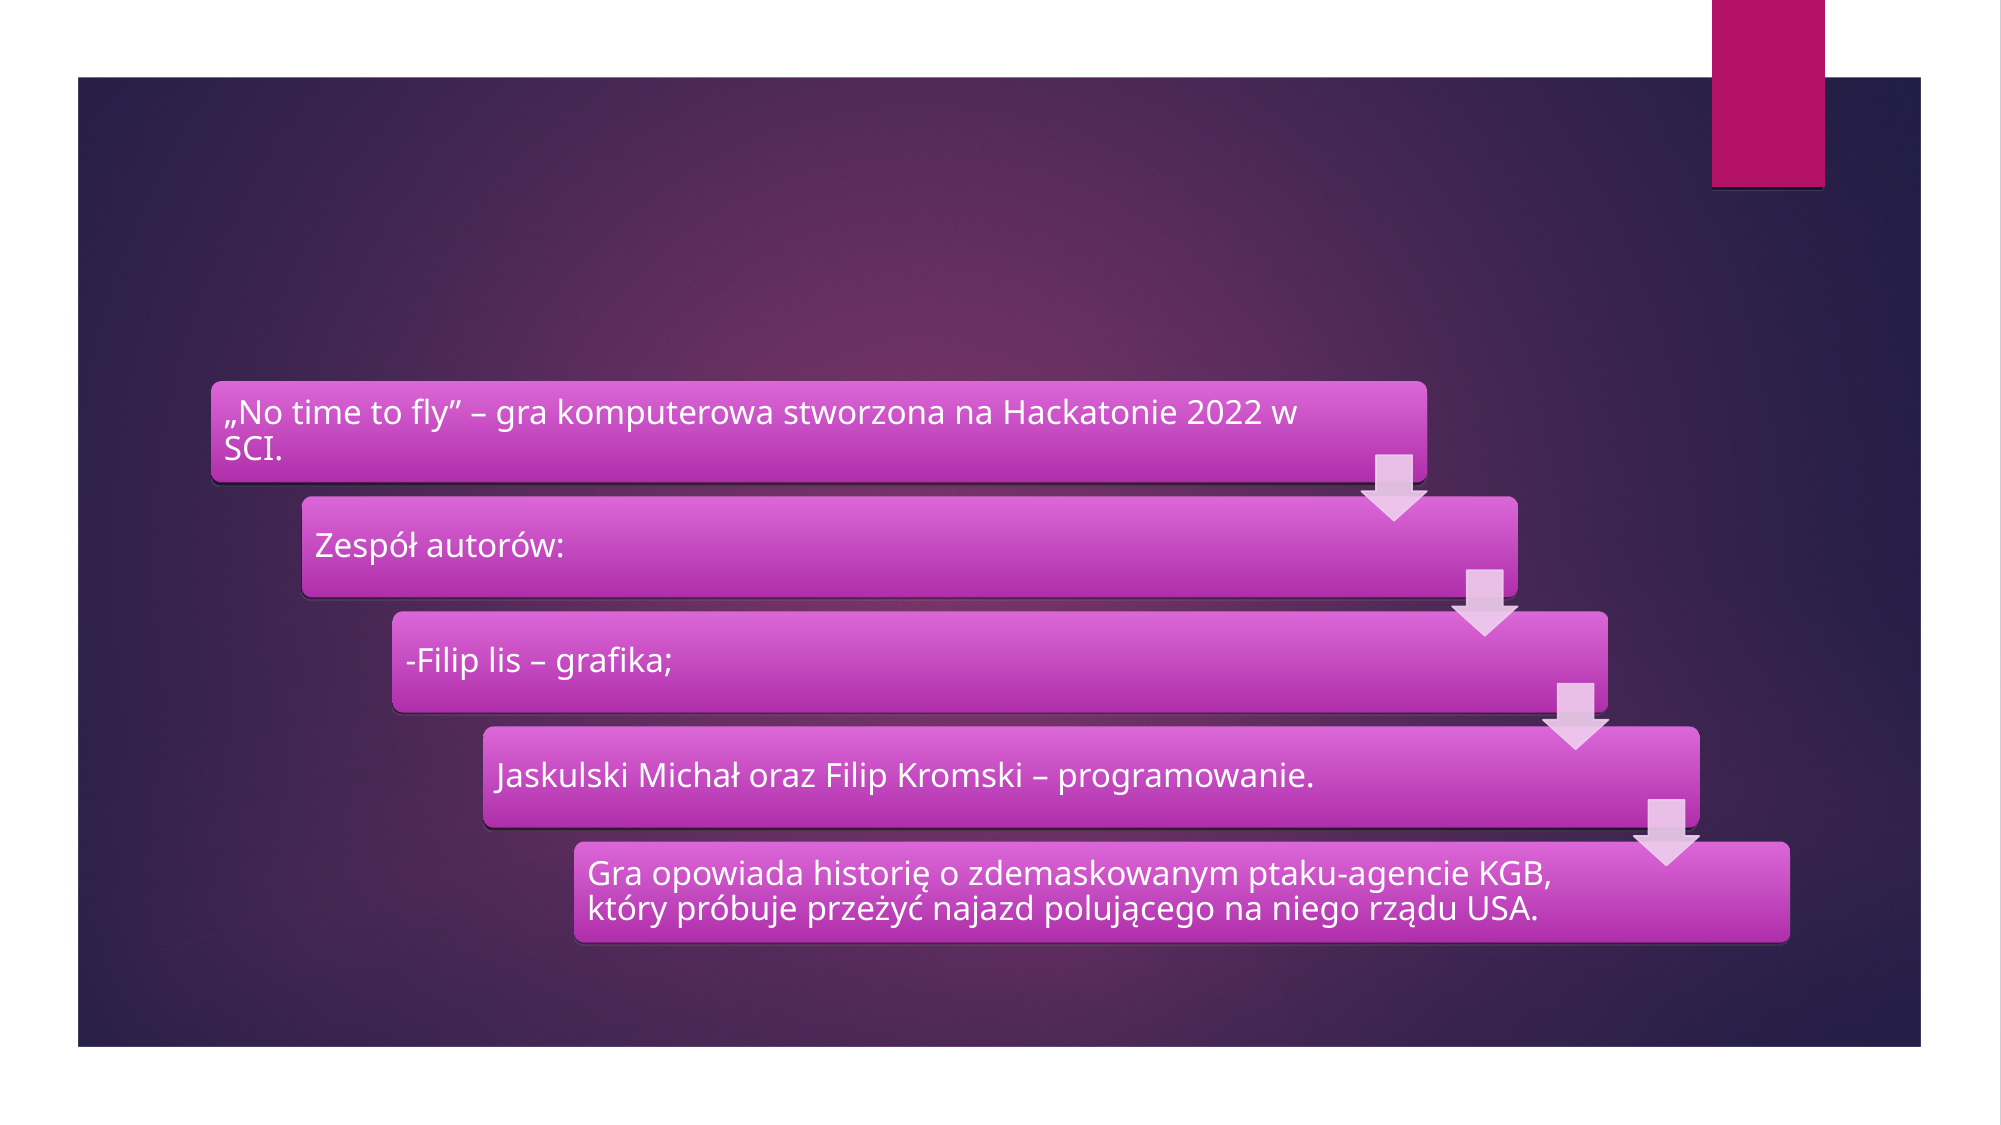

„No time to fly” – gra komputerowa stworzona na Hackatonie 2022 w SCI.
Zespół autorów:
-Filip lis – grafika;
Jaskulski Michał oraz Filip Kromski – programowanie.
Gra opowiada historię o zdemaskowanym ptaku-agencie KGB, który próbuje przeżyć najazd polującego na niego rządu USA.